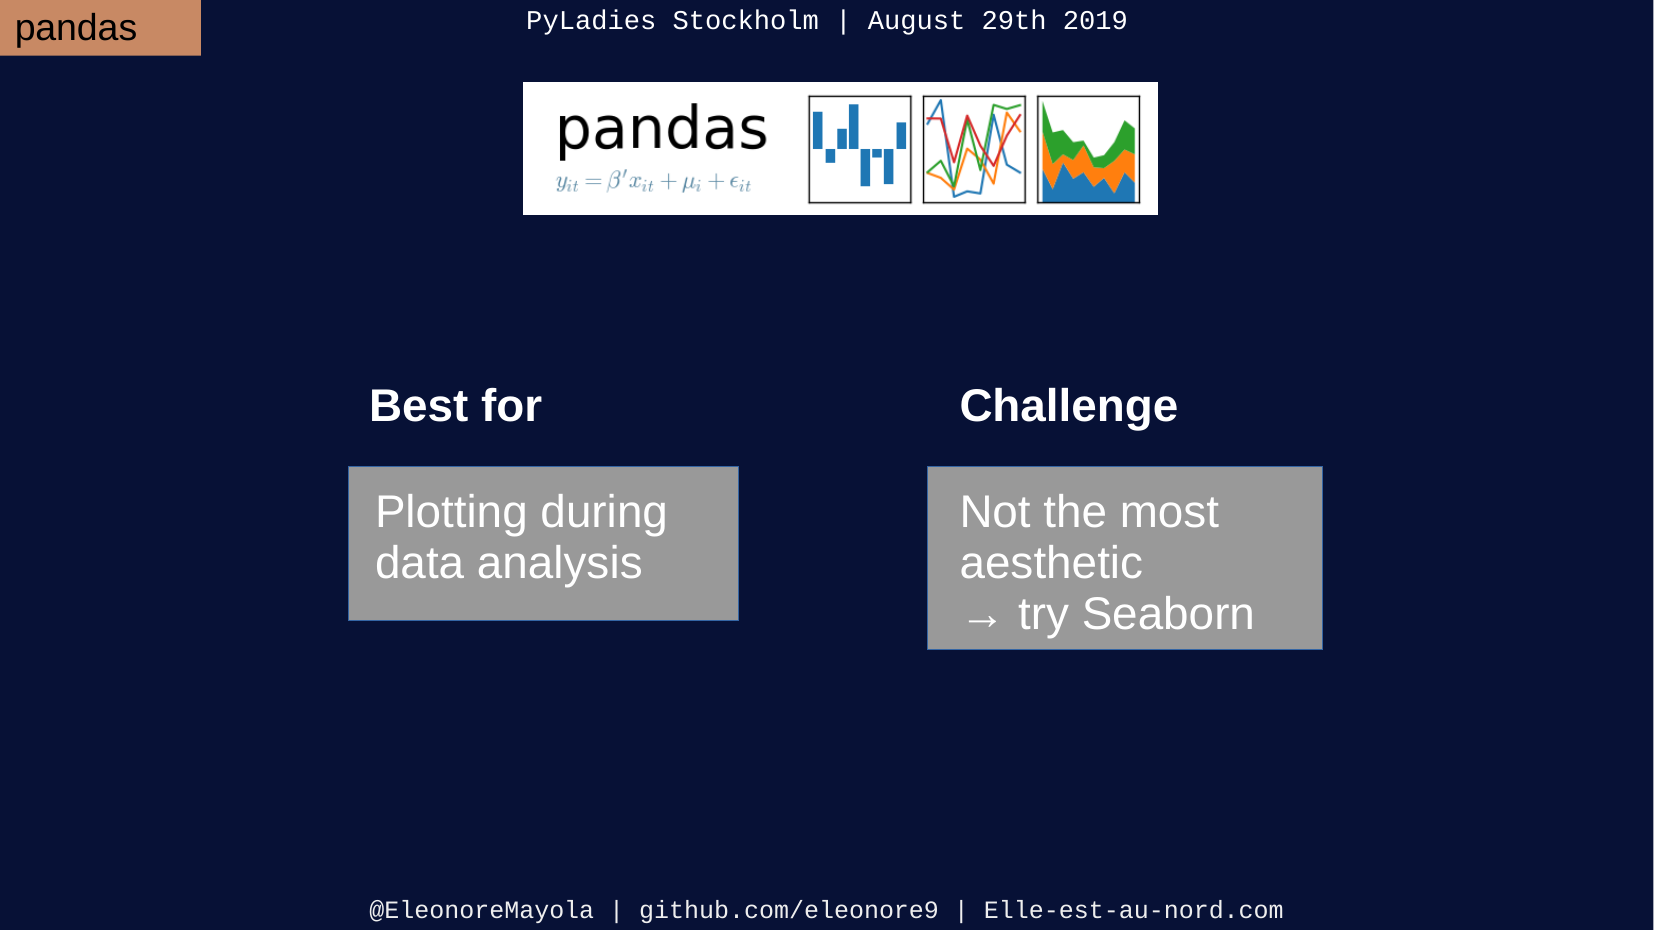

PyLadies Stockholm | August 29th 2019
pandas
Best for
Challenge
Plotting during data analysis
Not the most aesthetic
→ try Seaborn
@EleonoreMayola | github.com/eleonore9 | Elle-est-au-nord.com